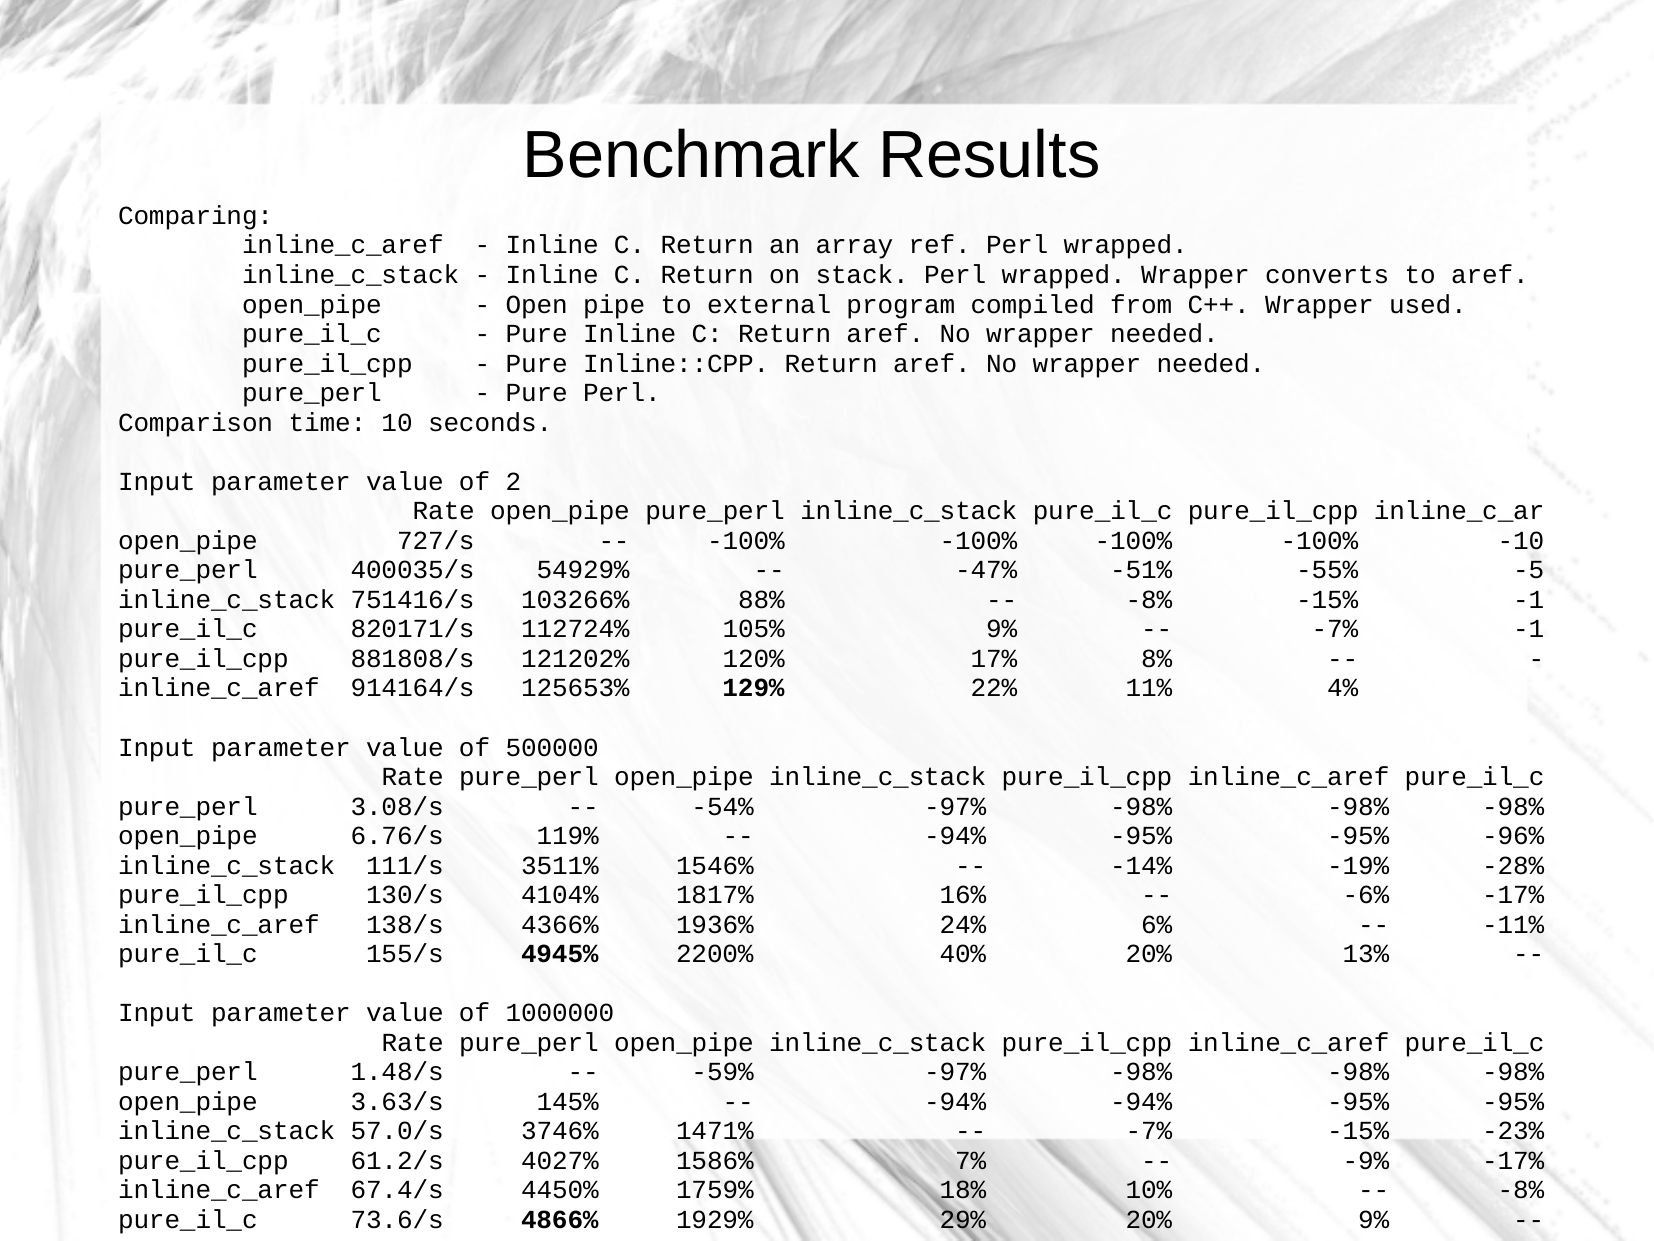

# Benchmark Results
Comparing:
 inline_c_aref - Inline C. Return an array ref. Perl wrapped.
 inline_c_stack - Inline C. Return on stack. Perl wrapped. Wrapper converts to aref.
 open_pipe - Open pipe to external program compiled from C++. Wrapper used.
 pure_il_c - Pure Inline C: Return aref. No wrapper needed.
 pure_il_cpp - Pure Inline::CPP. Return aref. No wrapper needed.
 pure_perl - Pure Perl.
Comparison time: 10 seconds.
Input parameter value of 2
 Rate open_pipe pure_perl inline_c_stack pure_il_c pure_il_cpp inline_c_ar
open_pipe 727/s -- -100% -100% -100% -100% -10
pure_perl 400035/s 54929% -- -47% -51% -55% -5
inline_c_stack 751416/s 103266% 88% -- -8% -15% -1
pure_il_c 820171/s 112724% 105% 9% -- -7% -1
pure_il_cpp 881808/s 121202% 120% 17% 8% -- -
inline_c_aref 914164/s 125653% 129% 22% 11% 4%
Input parameter value of 500000
 Rate pure_perl open_pipe inline_c_stack pure_il_cpp inline_c_aref pure_il_c
pure_perl 3.08/s -- -54% -97% -98% -98% -98%
open_pipe 6.76/s 119% -- -94% -95% -95% -96%
inline_c_stack 111/s 3511% 1546% -- -14% -19% -28%
pure_il_cpp 130/s 4104% 1817% 16% -- -6% -17%
inline_c_aref 138/s 4366% 1936% 24% 6% -- -11%
pure_il_c 155/s 4945% 2200% 40% 20% 13% --
Input parameter value of 1000000
 Rate pure_perl open_pipe inline_c_stack pure_il_cpp inline_c_aref pure_il_c
pure_perl 1.48/s -- -59% -97% -98% -98% -98%
open_pipe 3.63/s 145% -- -94% -94% -95% -95%
inline_c_stack 57.0/s 3746% 1471% -- -7% -15% -23%
pure_il_cpp 61.2/s 4027% 1586% 7% -- -9% -17%
inline_c_aref 67.4/s 4450% 1759% 18% 10% -- -8%
pure_il_c 73.6/s 4866% 1929% 29% 20% 9% --